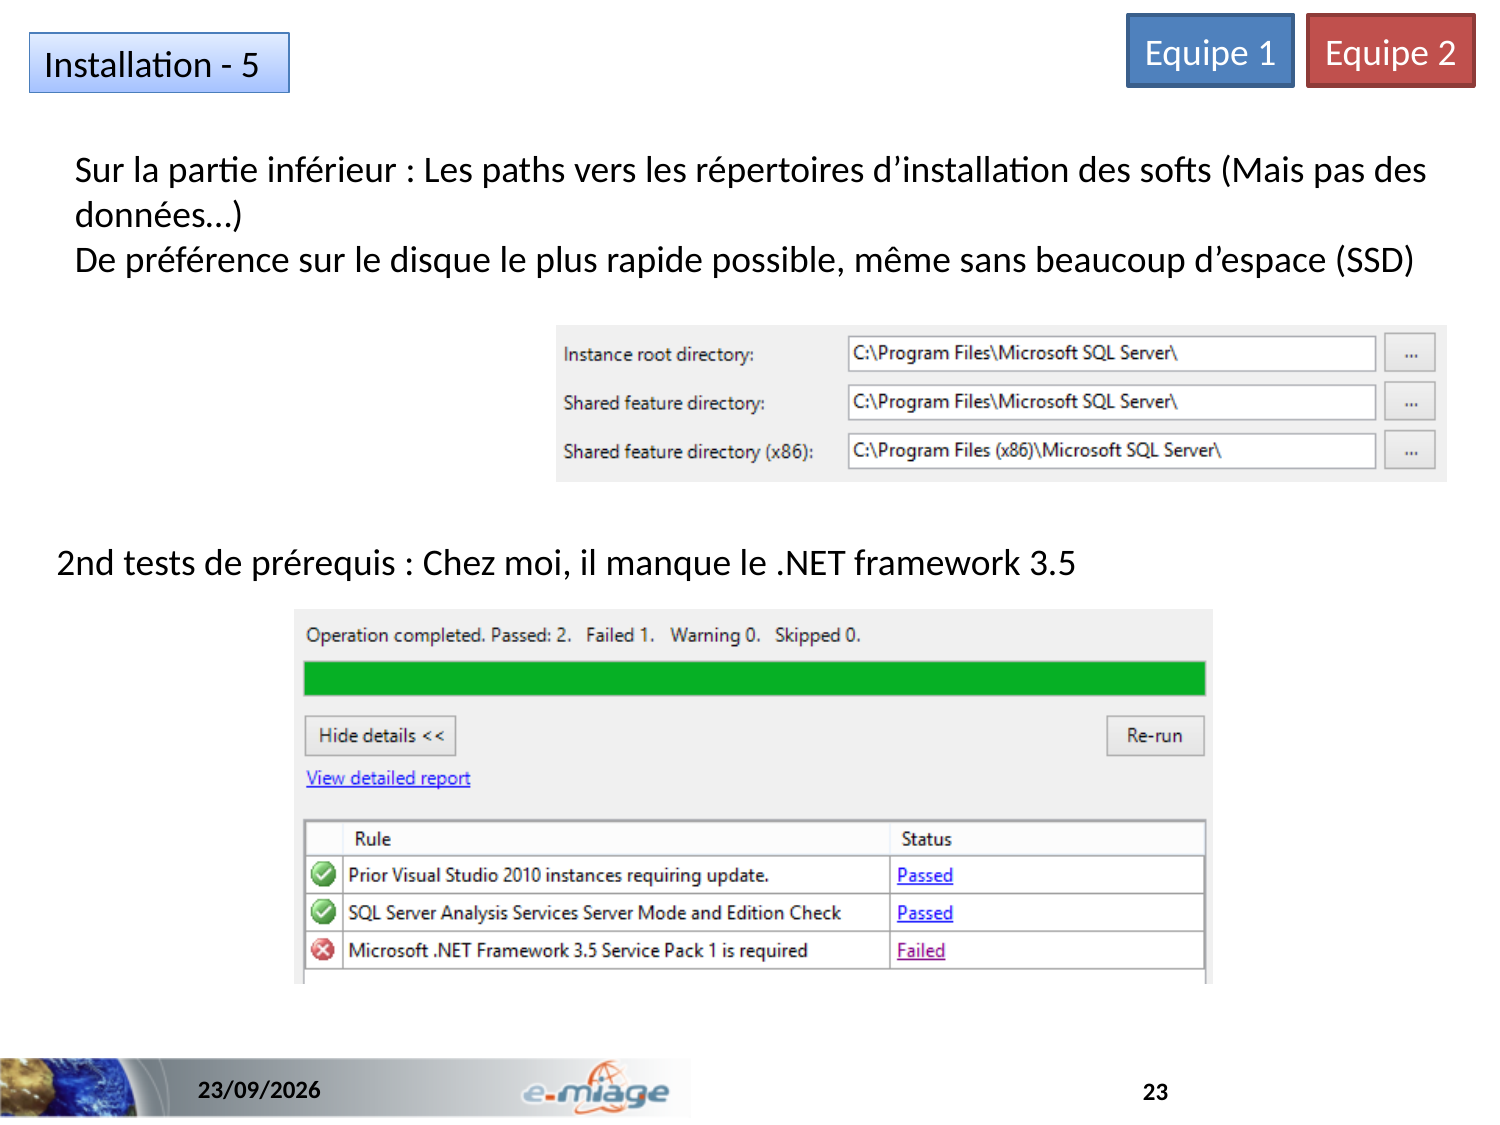

Equipe 1
Equipe 2
Installation - 5
Sur la partie inférieur : Les paths vers les répertoires d’installation des softs (Mais pas des données…)
De préférence sur le disque le plus rapide possible, même sans beaucoup d’espace (SSD)
2nd tests de prérequis : Chez moi, il manque le .NET framework 3.5